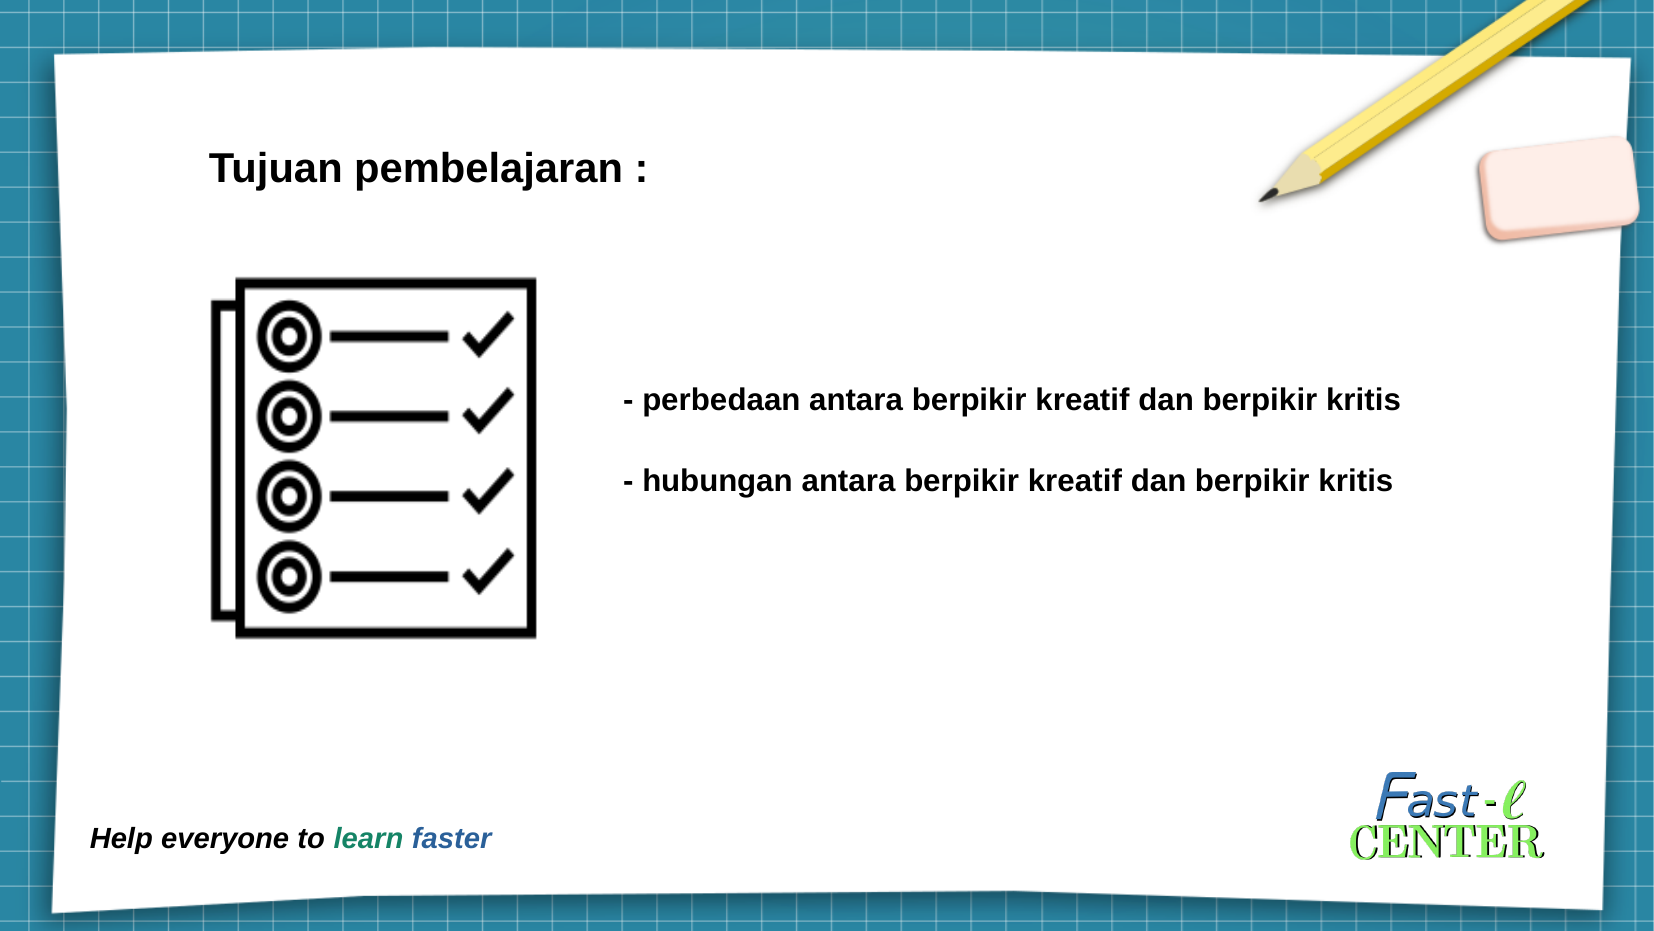

Tujuan pembelajaran :
- perbedaan antara berpikir kreatif dan berpikir kritis
- hubungan antara berpikir kreatif dan berpikir kritis
Help everyone to learn faster